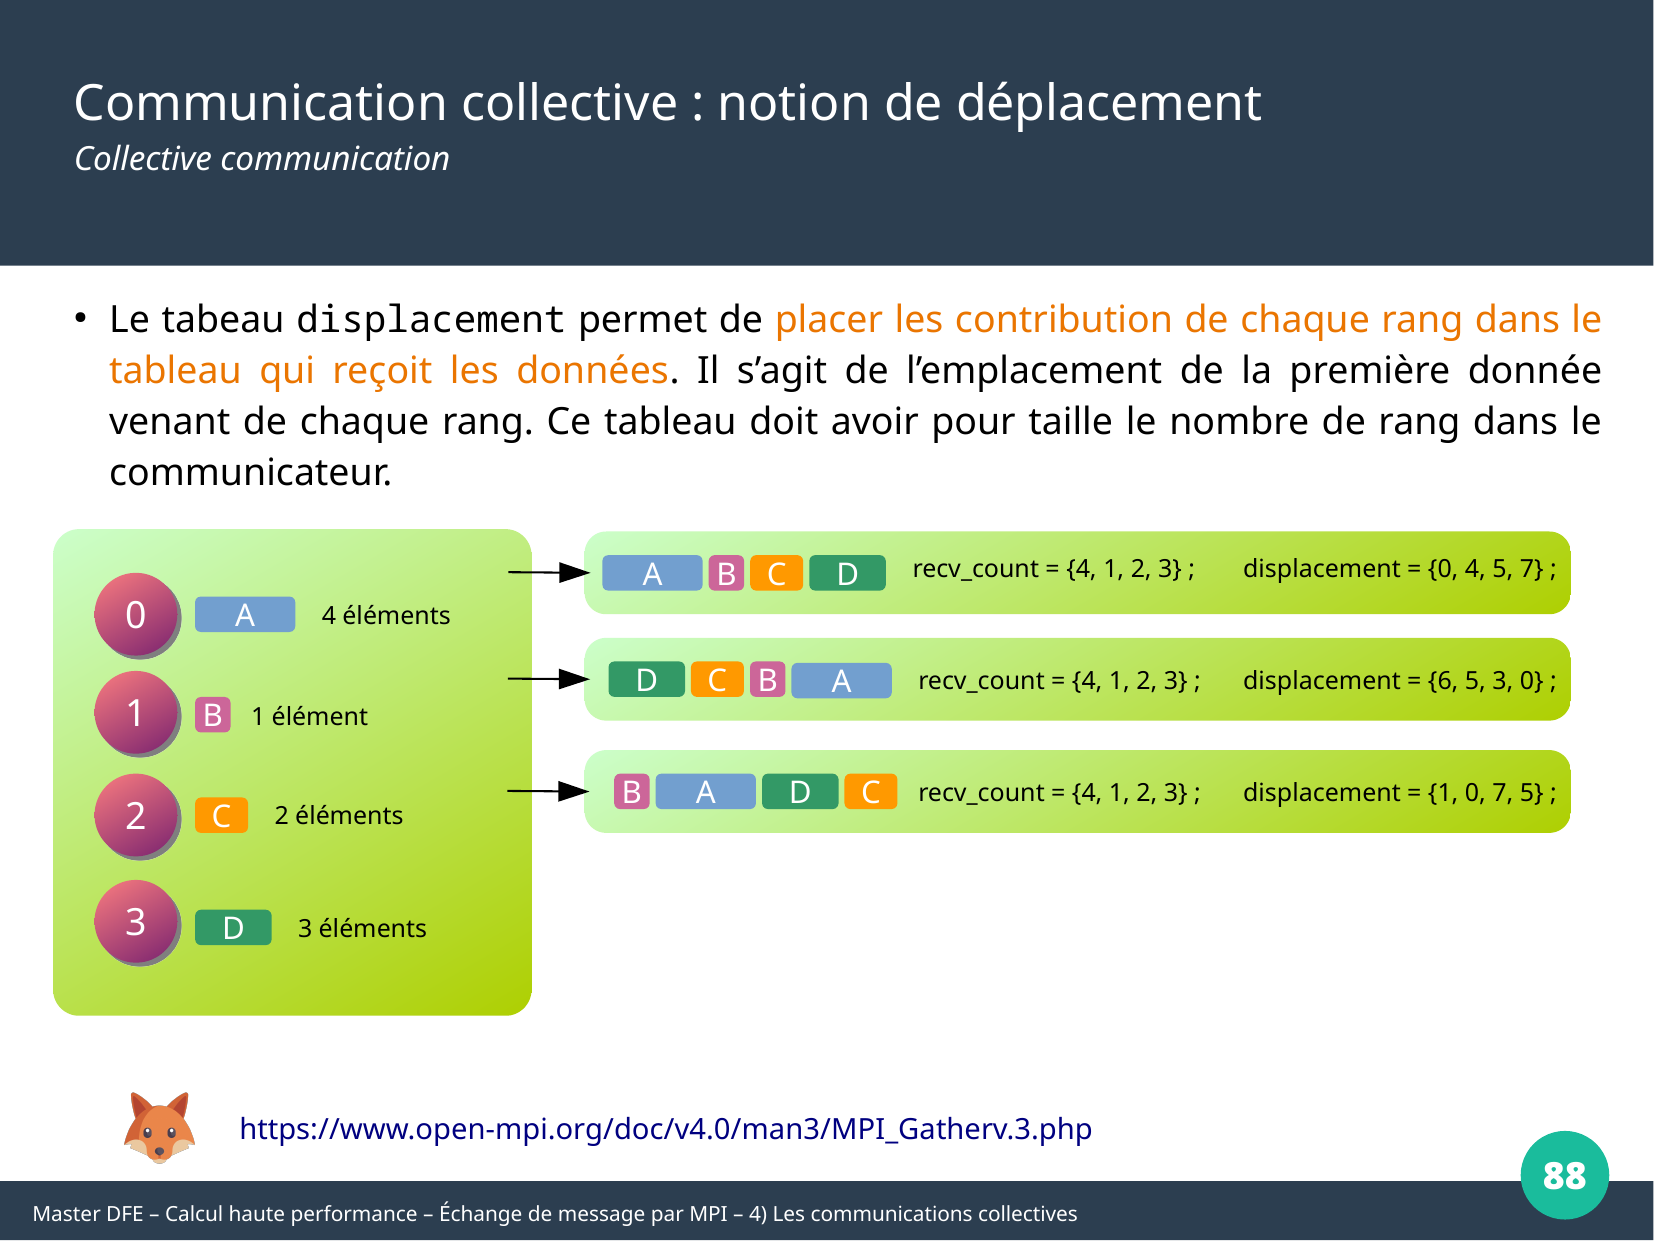

Communication collective : notion de déplacement
Collective communication
Le tabeau displacement permet de placer les contribution de chaque rang dans le tableau qui reçoit les données. Il s’agit de l’emplacement de la première donnée venant de chaque rang. Ce tableau doit avoir pour taille le nombre de rang dans le communicateur.
recv_count = {4, 1, 2, 3} ;
displacement = {0, 4, 5, 7} ;
A
B
C
D
0
4 éléments
A
recv_count = {4, 1, 2, 3} ;
displacement = {6, 5, 3, 0} ;
D
C
B
A
1
1 élément
B
recv_count = {4, 1, 2, 3} ;
displacement = {1, 0, 7, 5} ;
2
B
A
D
C
2 éléments
C
3
3 éléments
D
https://www.open-mpi.org/doc/v4.0/man3/MPI_Gatherv.3.php
88
Master DFE – Calcul haute performance – Échange de message par MPI – 4) Les communications collectives